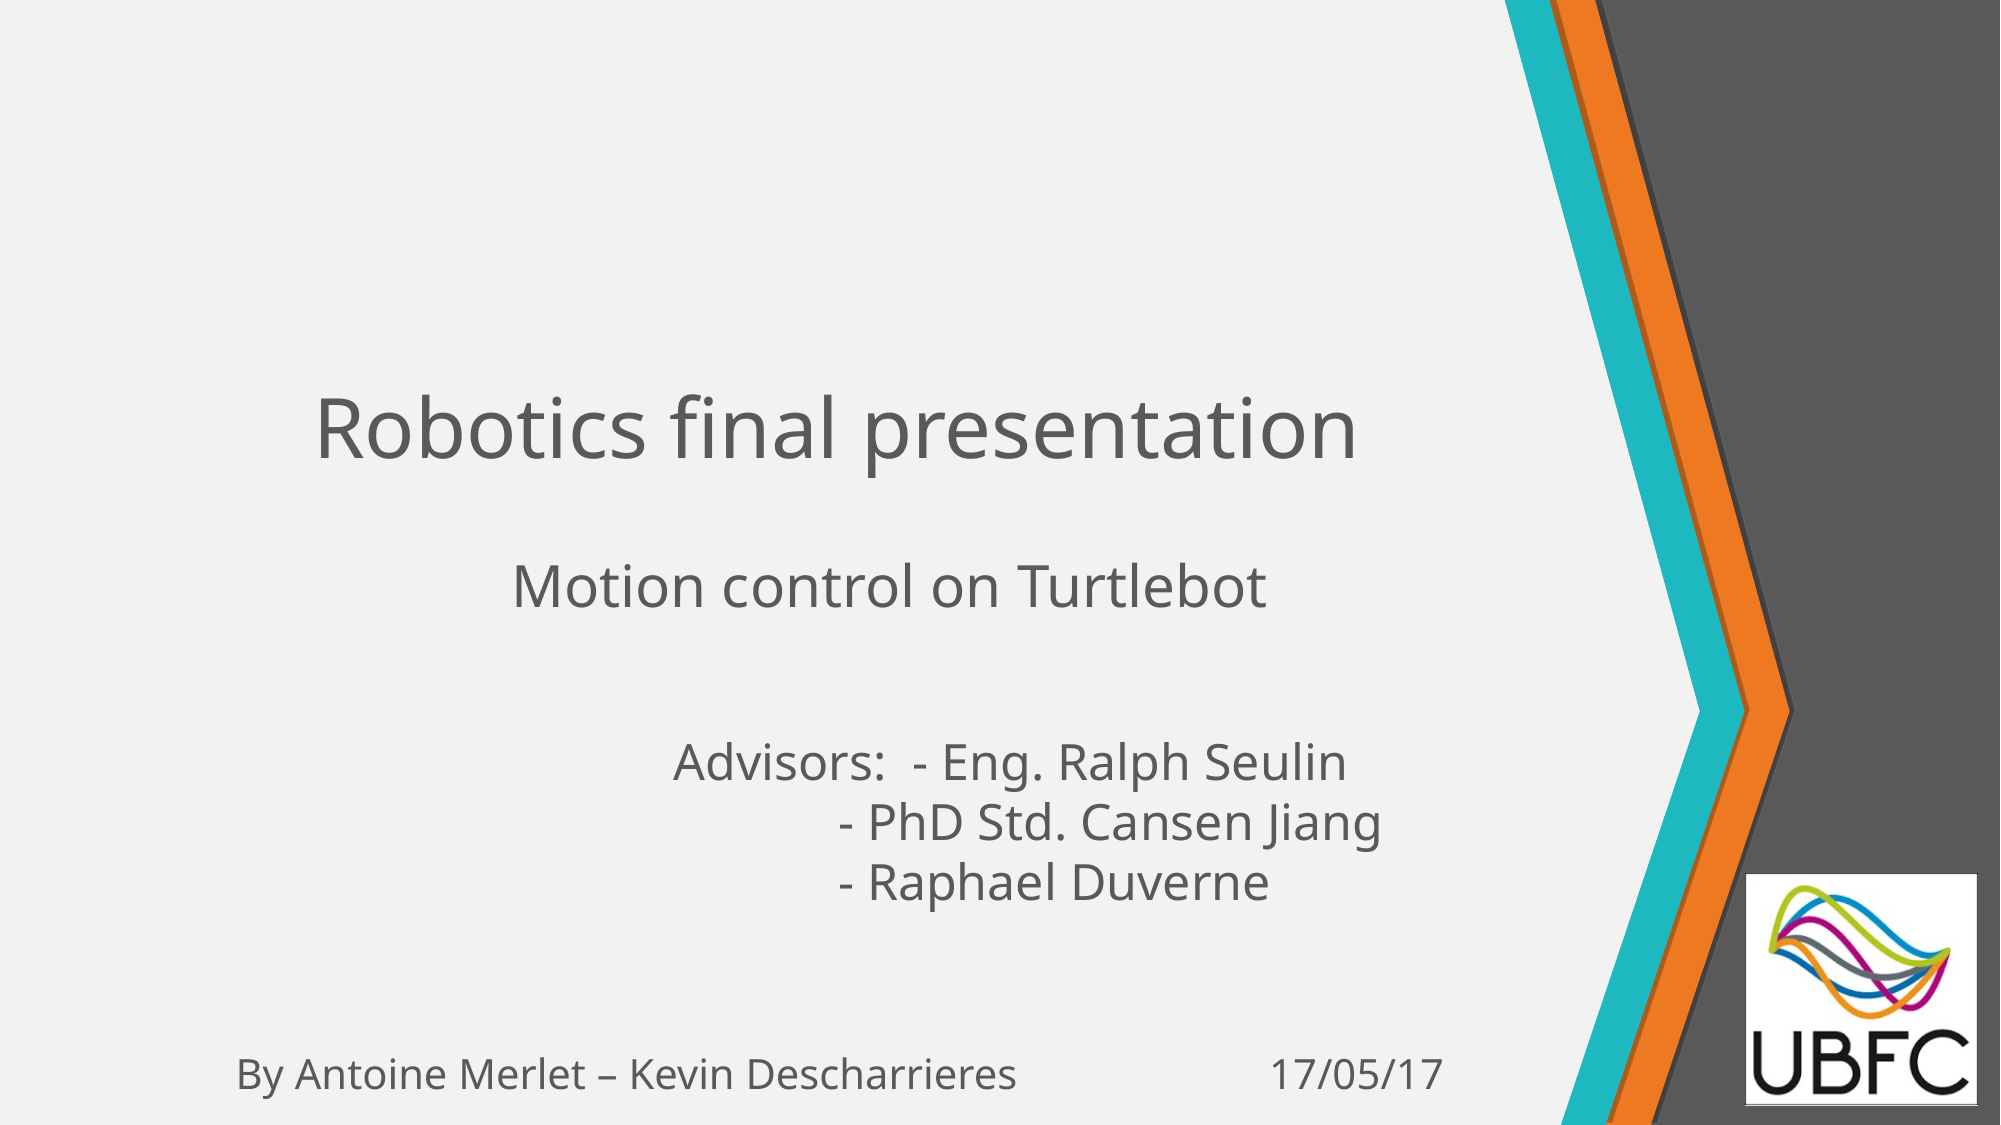

# Robotics final presentation
Motion control on Turtlebot
Advisors: - Eng. Ralph Seulin
	 - PhD Std. Cansen Jiang
	 - Raphael Duverne
By Antoine Merlet – Kevin Descharrieres 			17/05/17